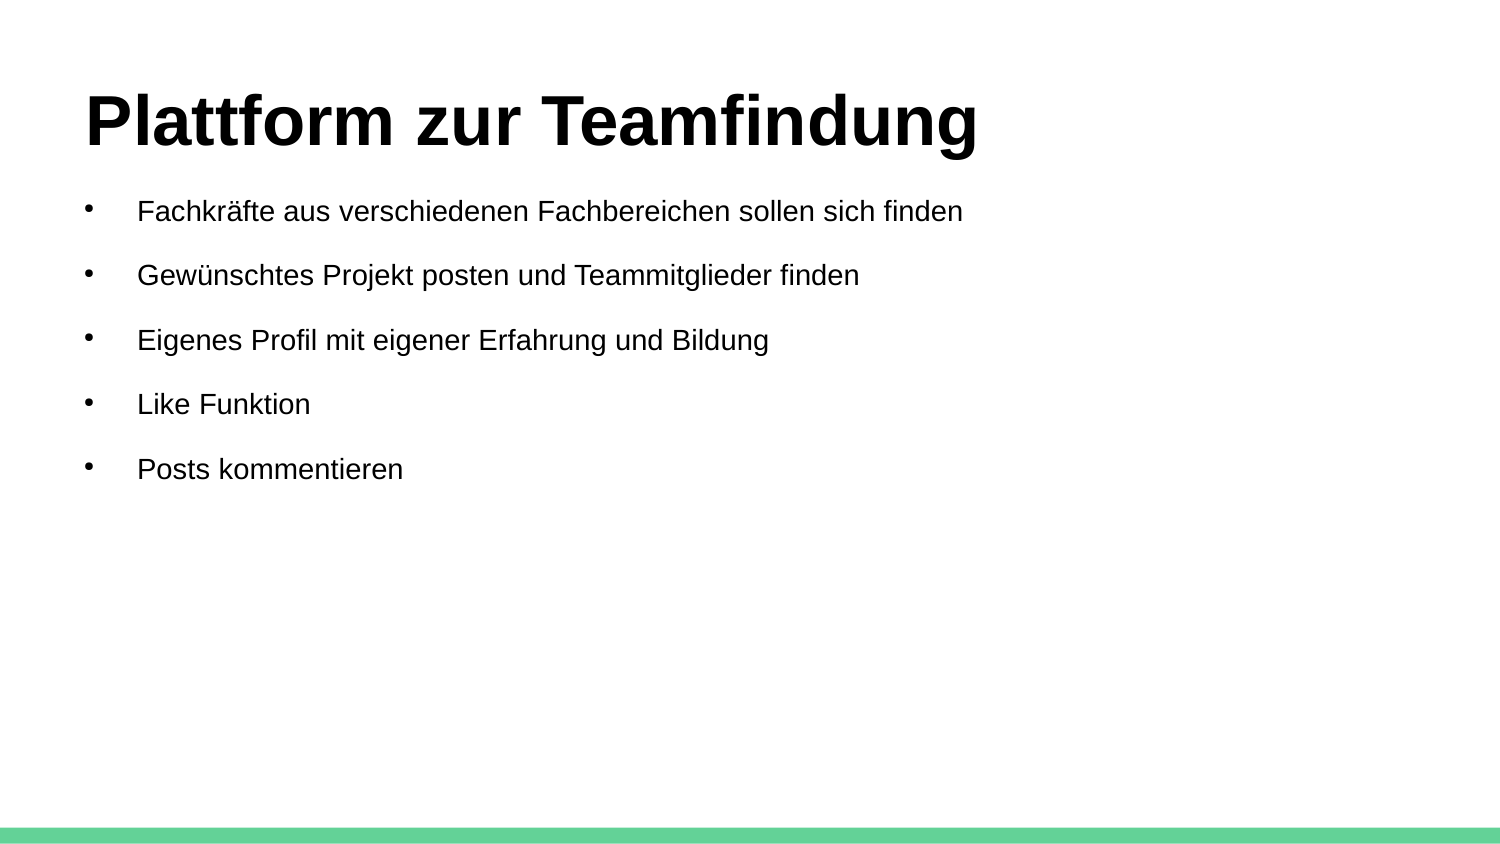

Plattform zur Teamfindung
# Fachkräfte aus verschiedenen Fachbereichen sollen sich finden
Gewünschtes Projekt posten und Teammitglieder finden
Eigenes Profil mit eigener Erfahrung und Bildung
Like Funktion
Posts kommentieren